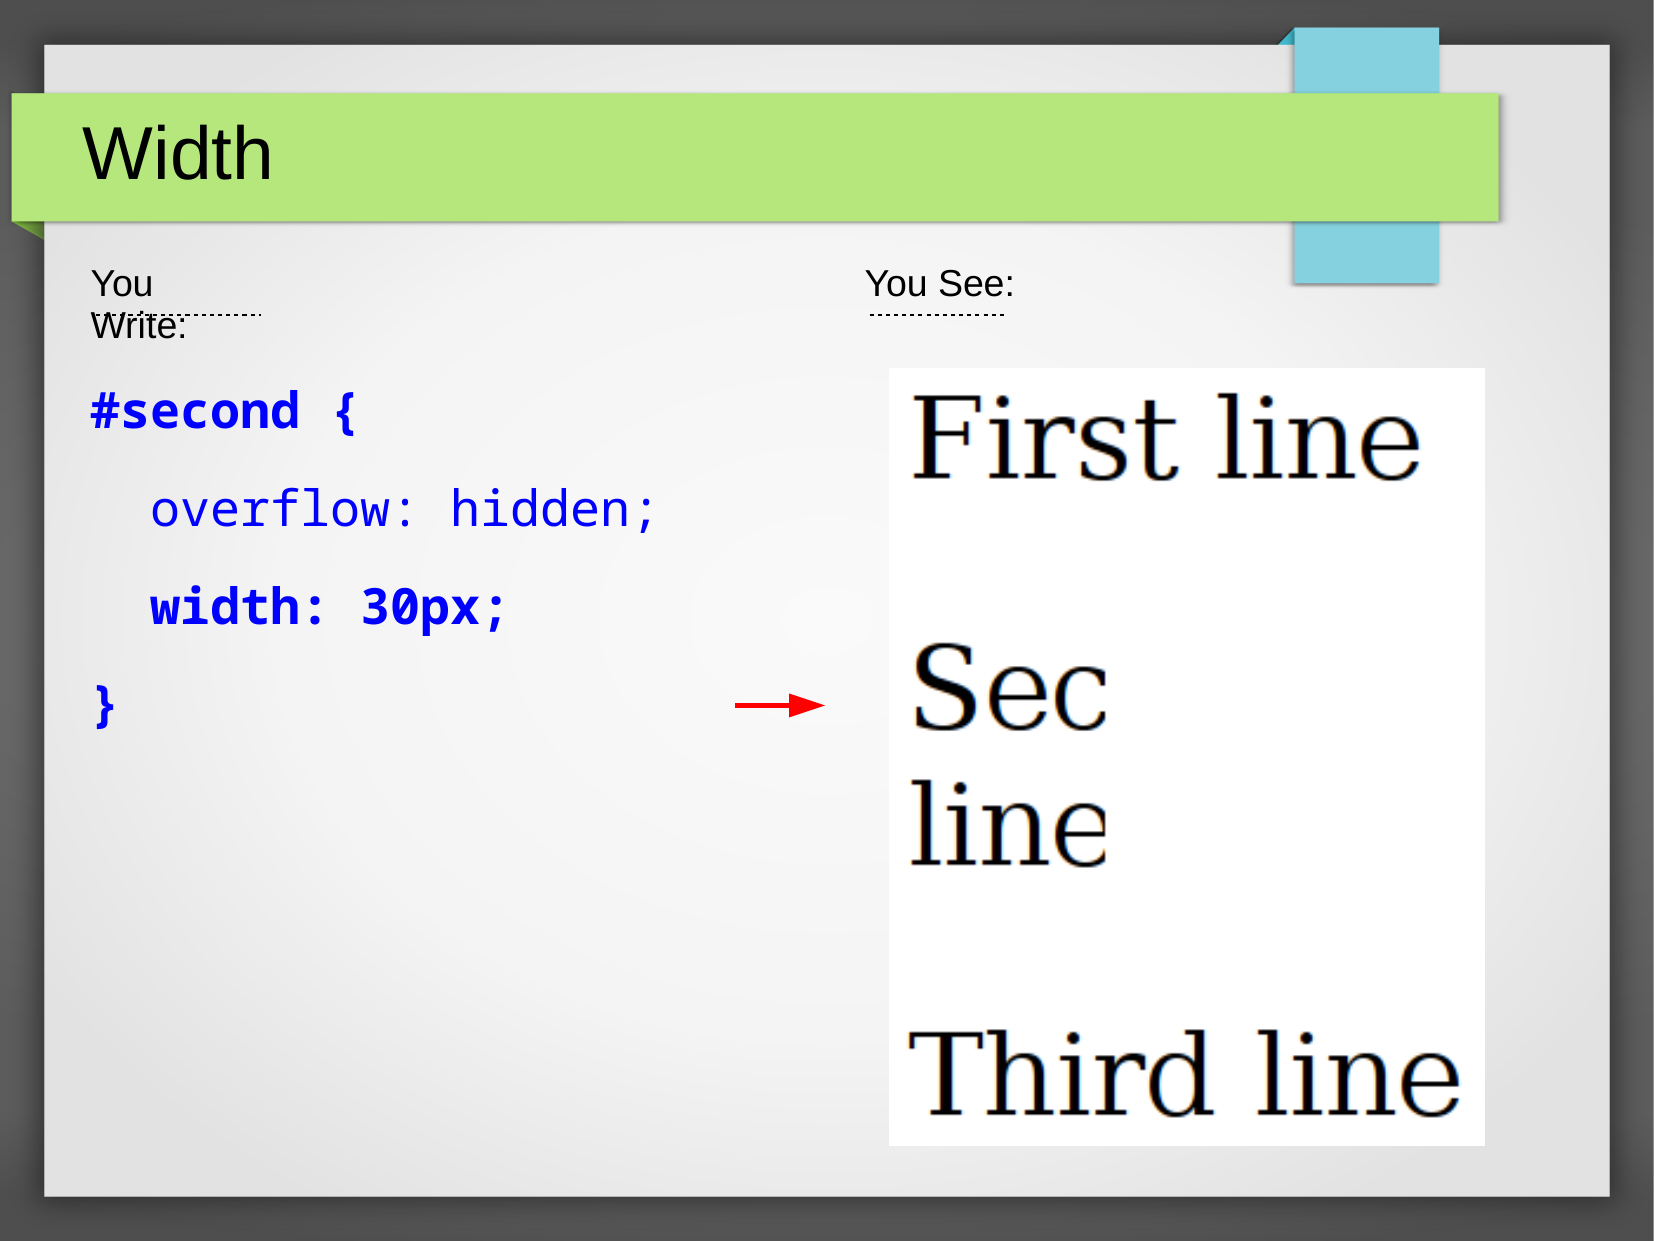

# Width
You Write:
You See:
#second {
 overflow: hidden;
 width: 30px;
}